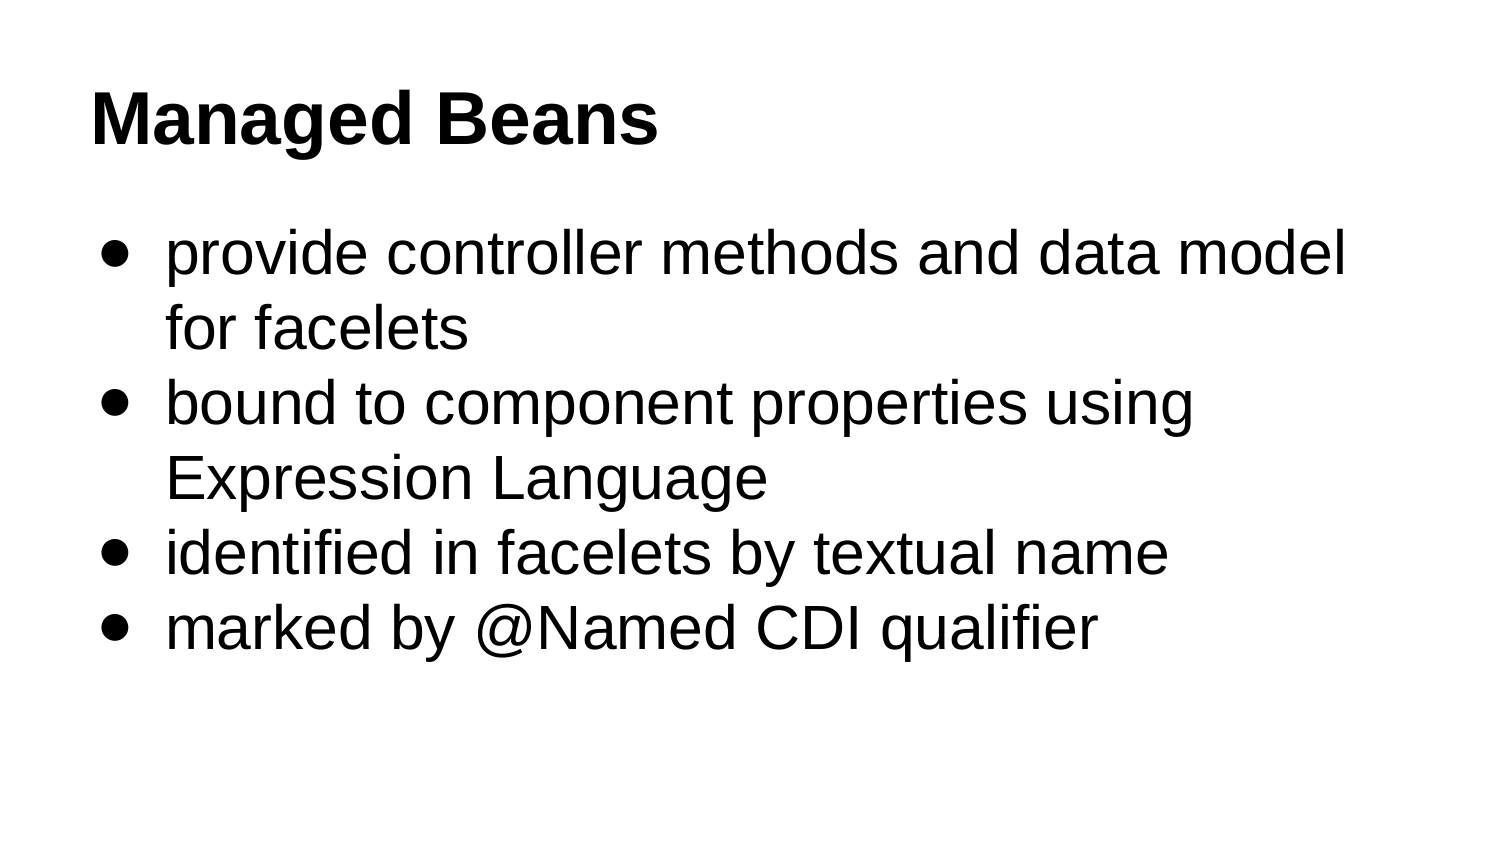

# Managed Beans
provide controller methods and data model for facelets
bound to component properties using Expression Language
identified in facelets by textual name
marked by @Named CDI qualifier